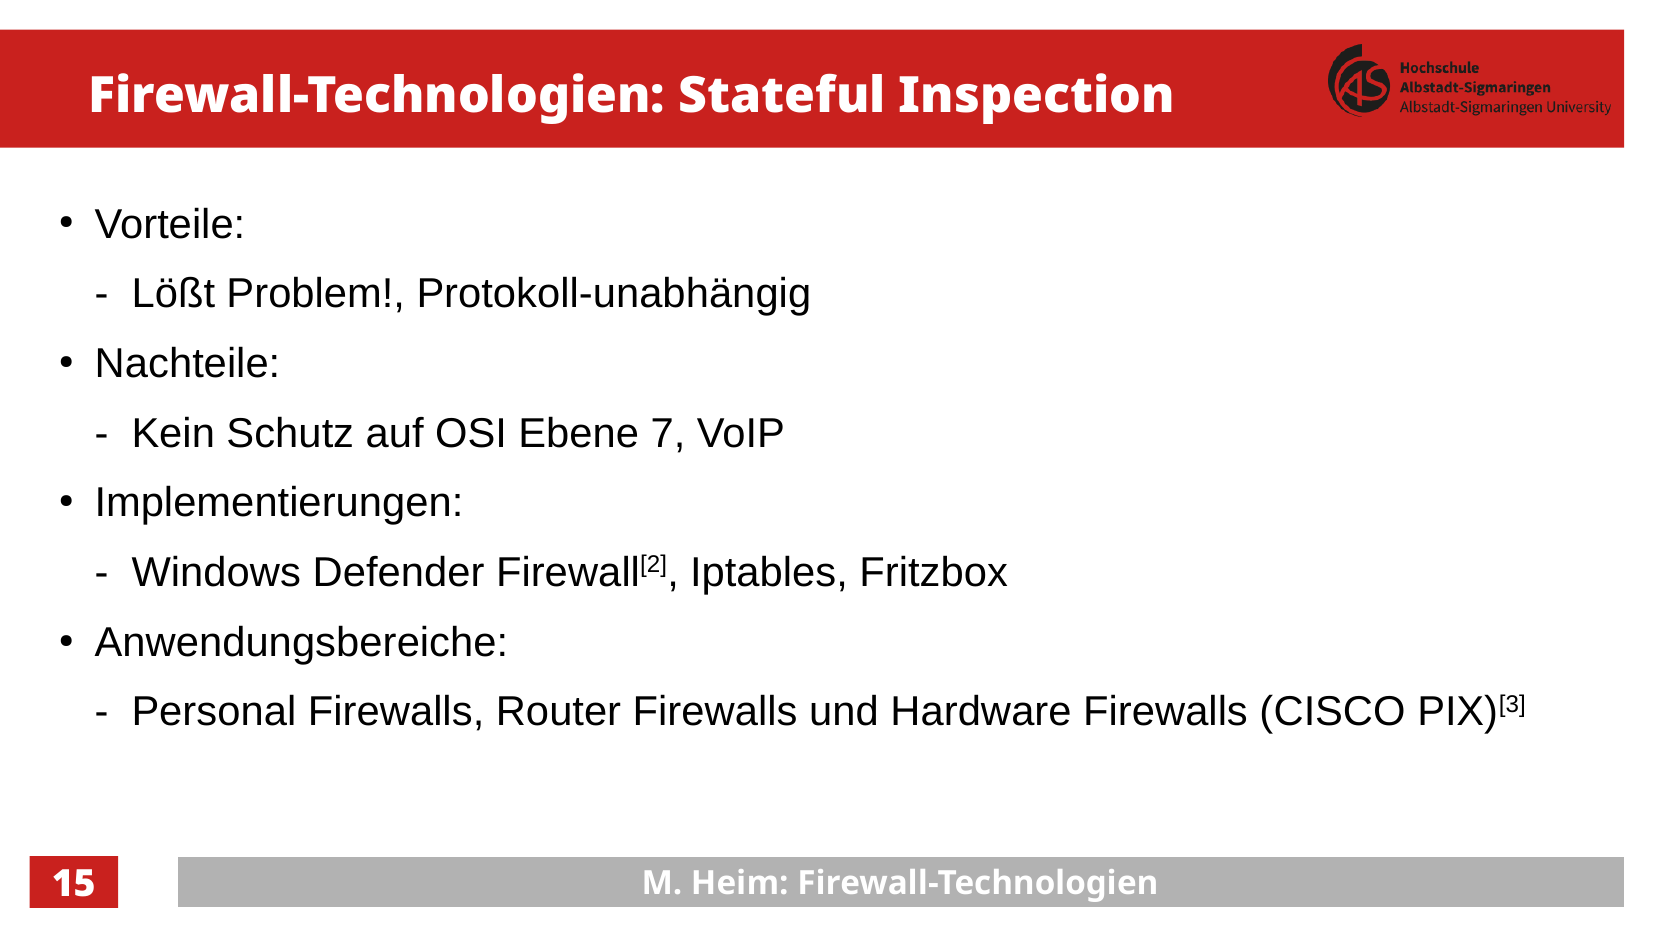

Firewall-Technologien: Stateful Inspection
# Vorteile:
- Lößt Problem!, Protokoll-unabhängig
Nachteile:
- Kein Schutz auf OSI Ebene 7, VoIP
Implementierungen:
- Windows Defender Firewall[2], Iptables, Fritzbox
Anwendungsbereiche:
- Personal Firewalls, Router Firewalls und Hardware Firewalls (CISCO PIX)[3]
15